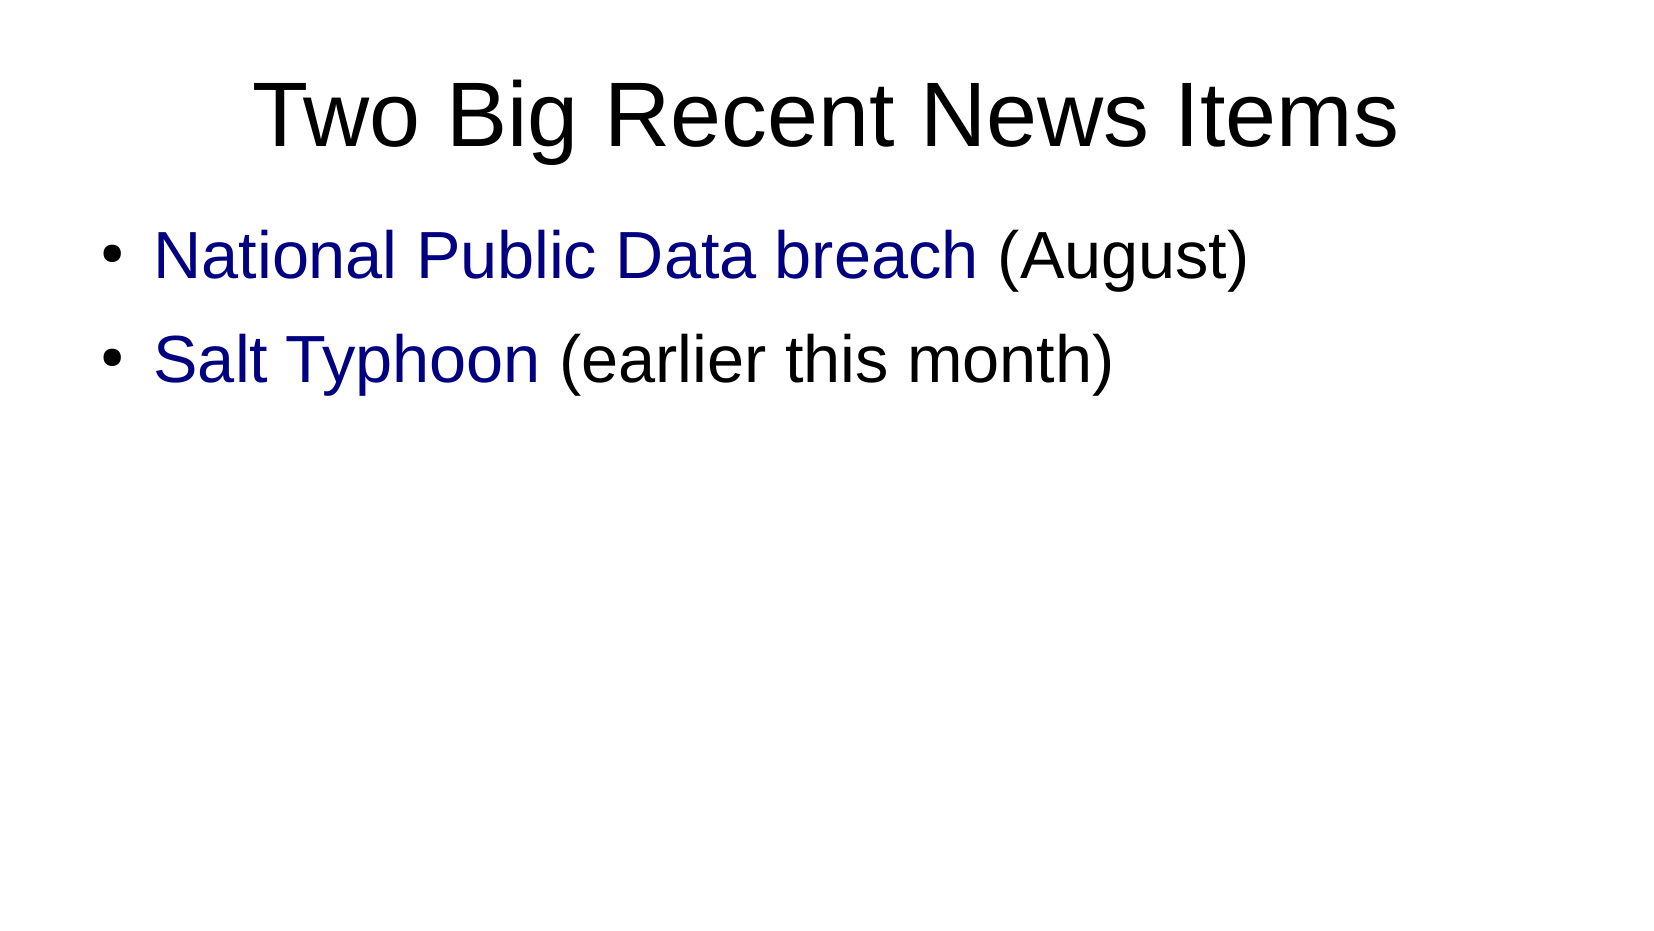

# Two Big Recent News Items
National Public Data breach (August)
Salt Typhoon (earlier this month)